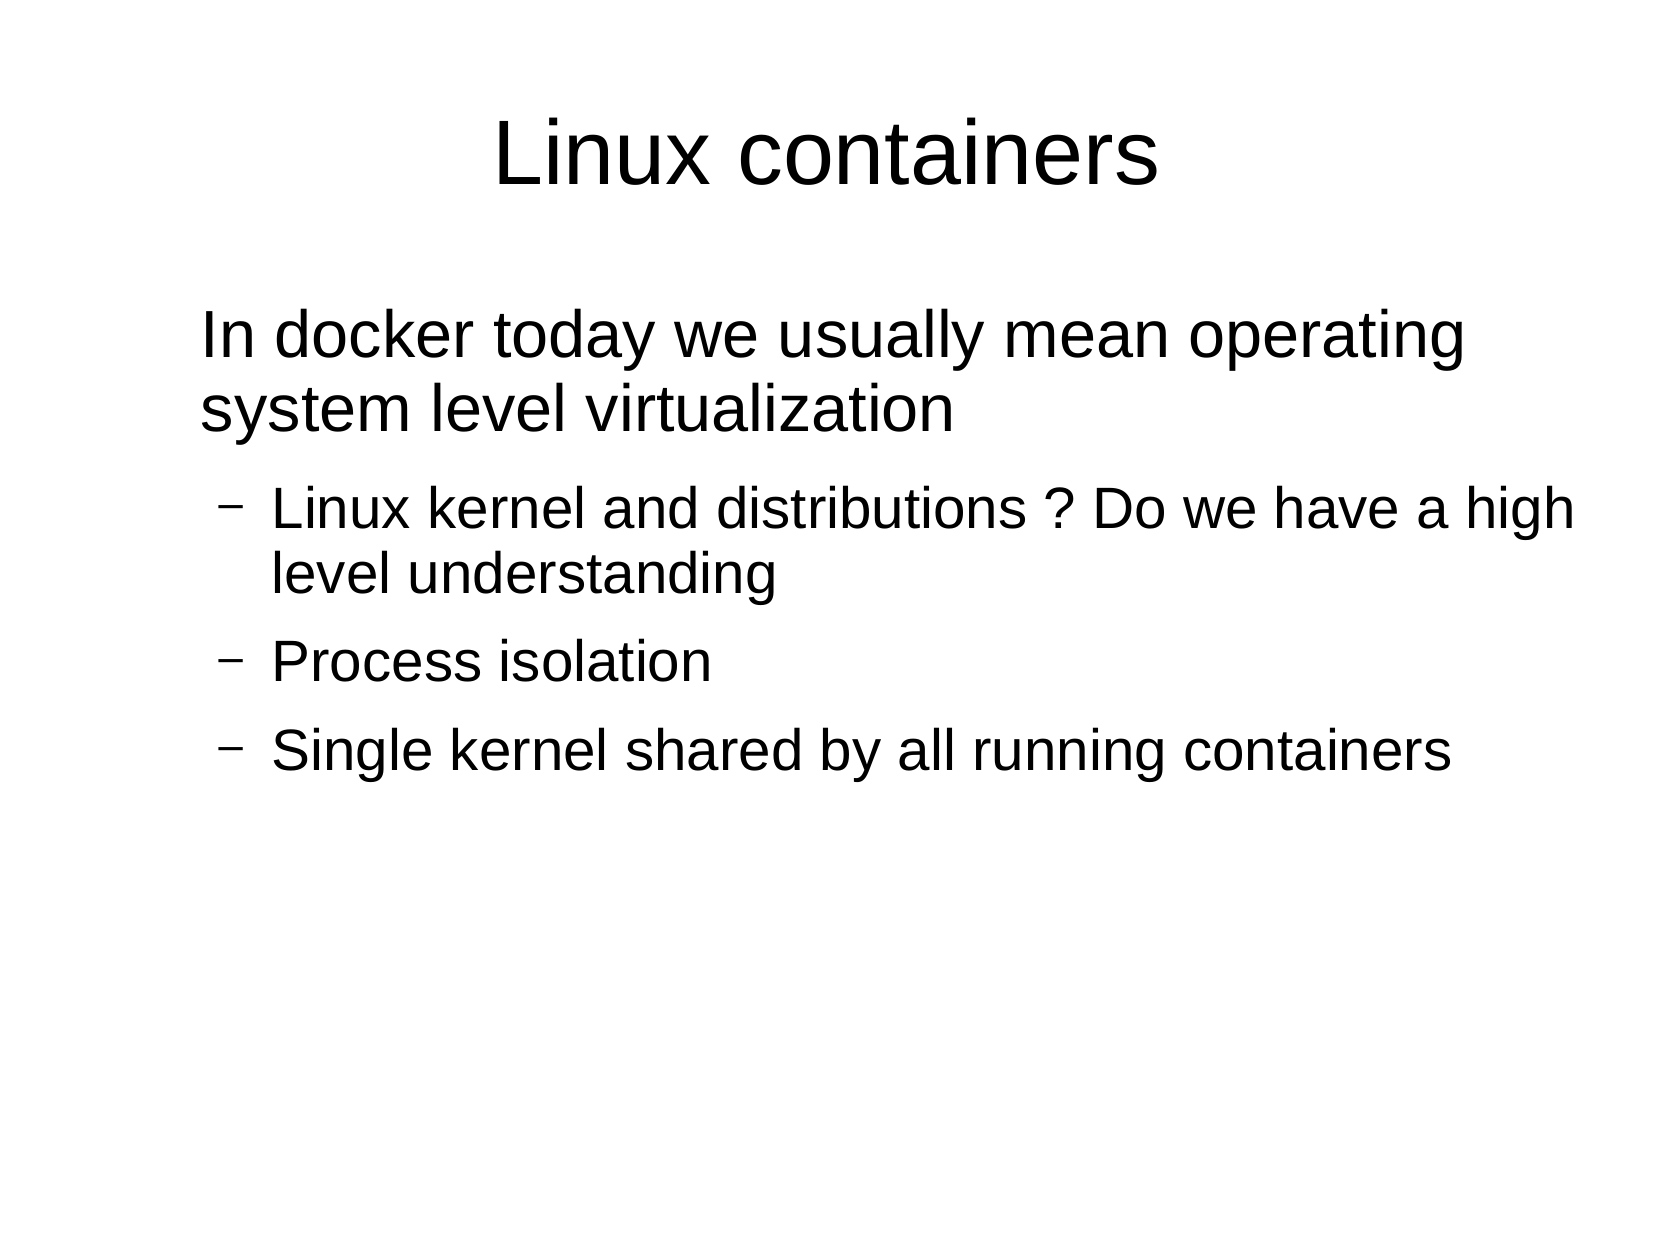

# Linux containers
In docker today we usually mean operating system level virtualization
Linux kernel and distributions ? Do we have a high level understanding
Process isolation
Single kernel shared by all running containers